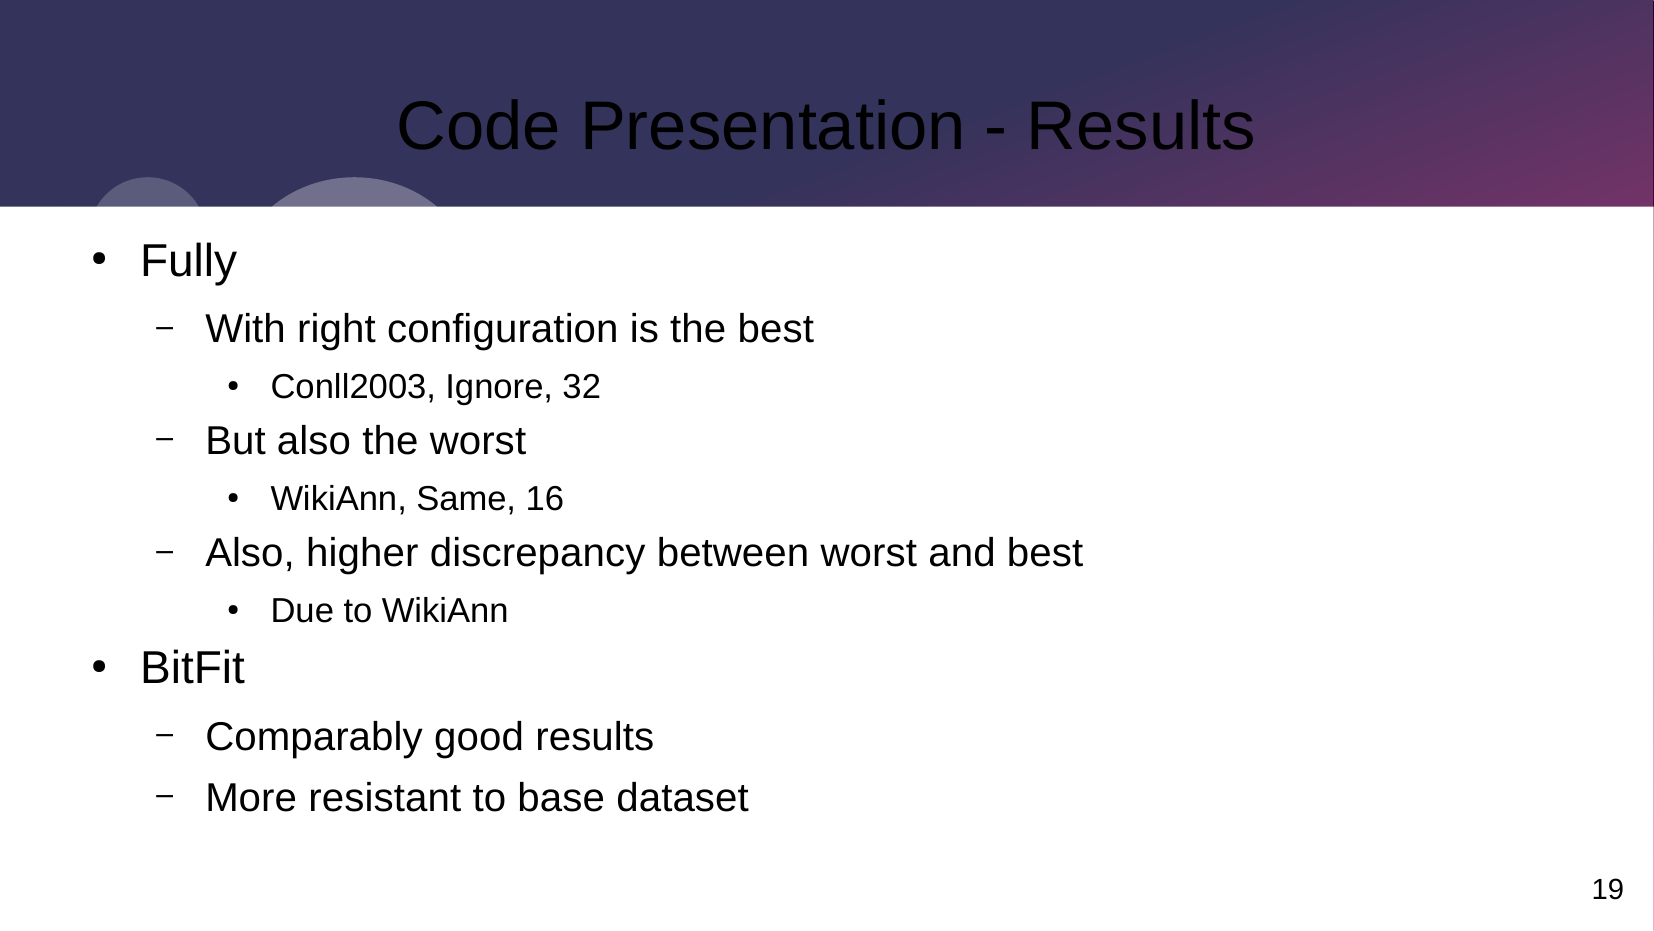

# Code Presentation - Results
Fully
With right configuration is the best
Conll2003, Ignore, 32
But also the worst
WikiAnn, Same, 16
Also, higher discrepancy between worst and best
Due to WikiAnn
BitFit
Comparably good results
More resistant to base dataset